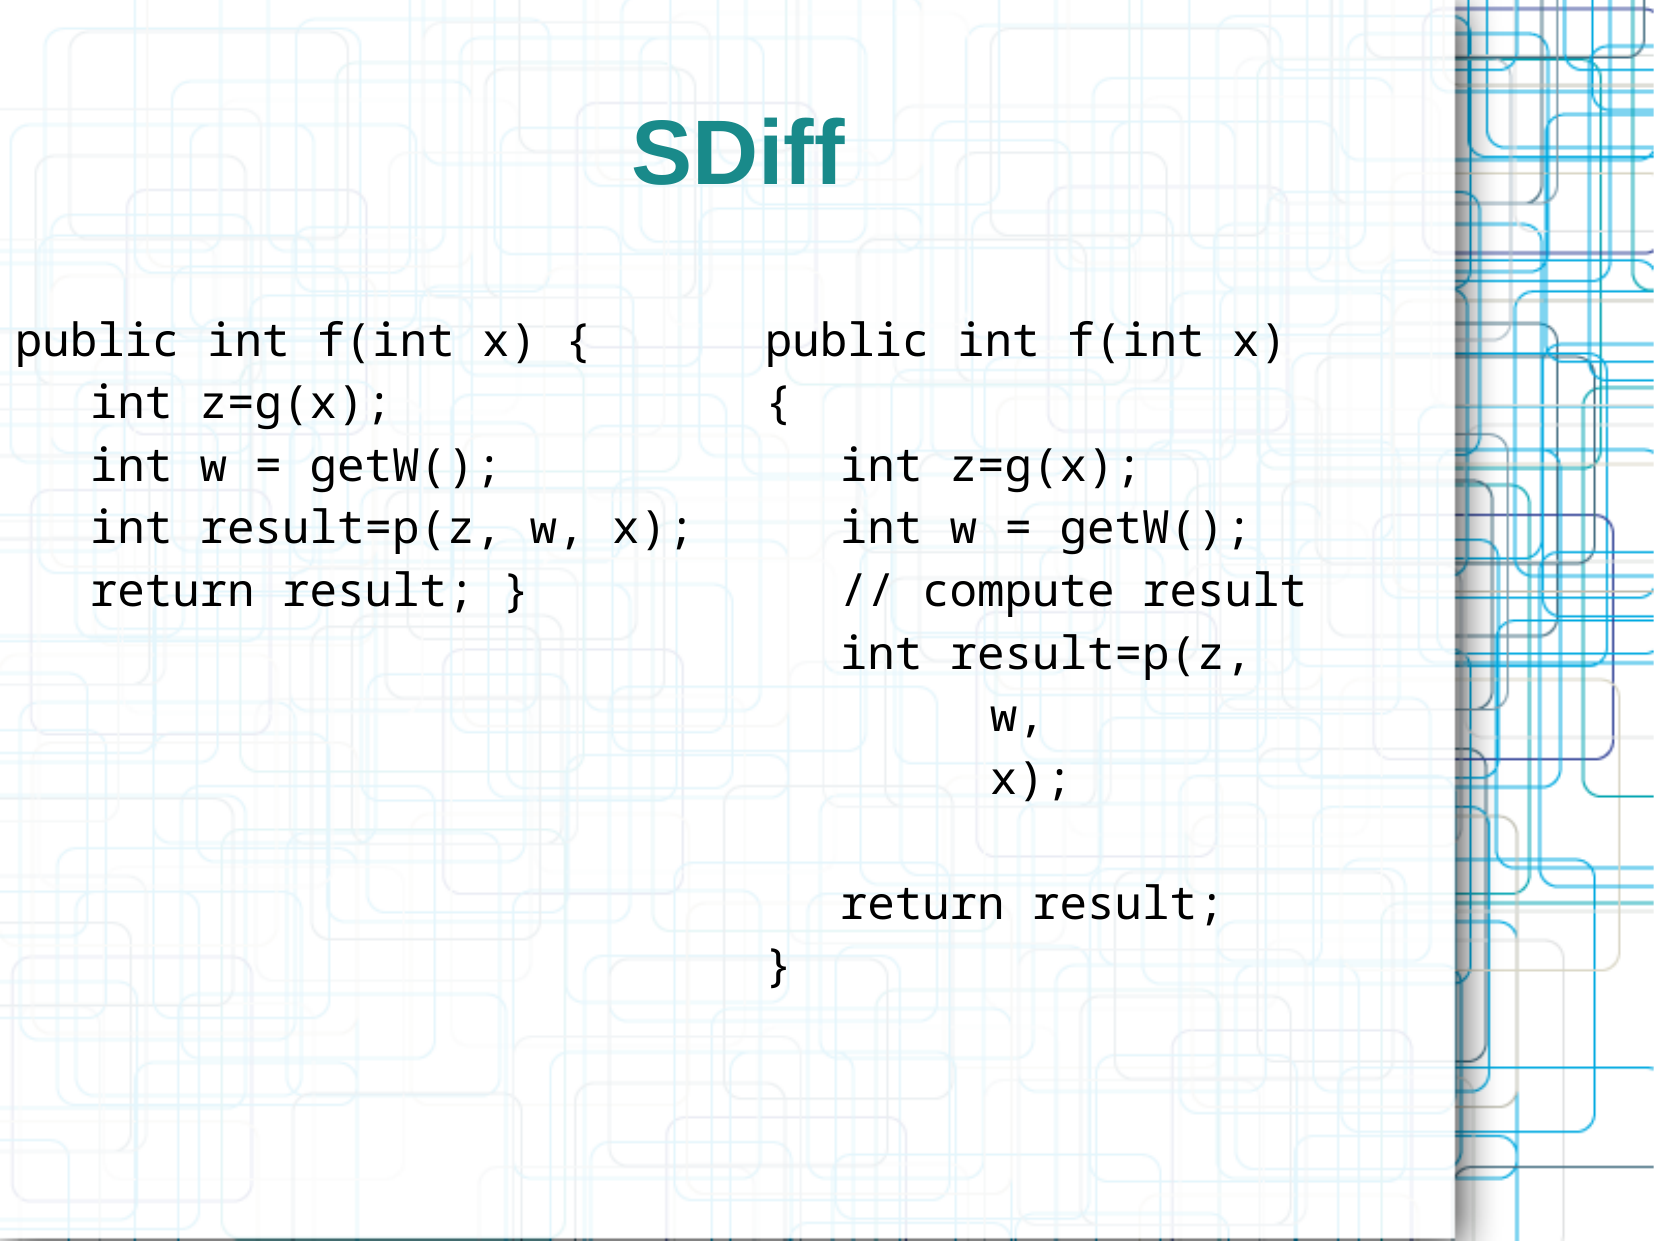

# SDiff
public int f(int x) {
	int z=g(x);
	int w = getW();
	int result=p(z, w, x);
	return result; }
public int f(int x)
{
	int z=g(x);
	int w = getW();
	// compute result
	int result=p(z,
			w,
			x);
	return result;
}